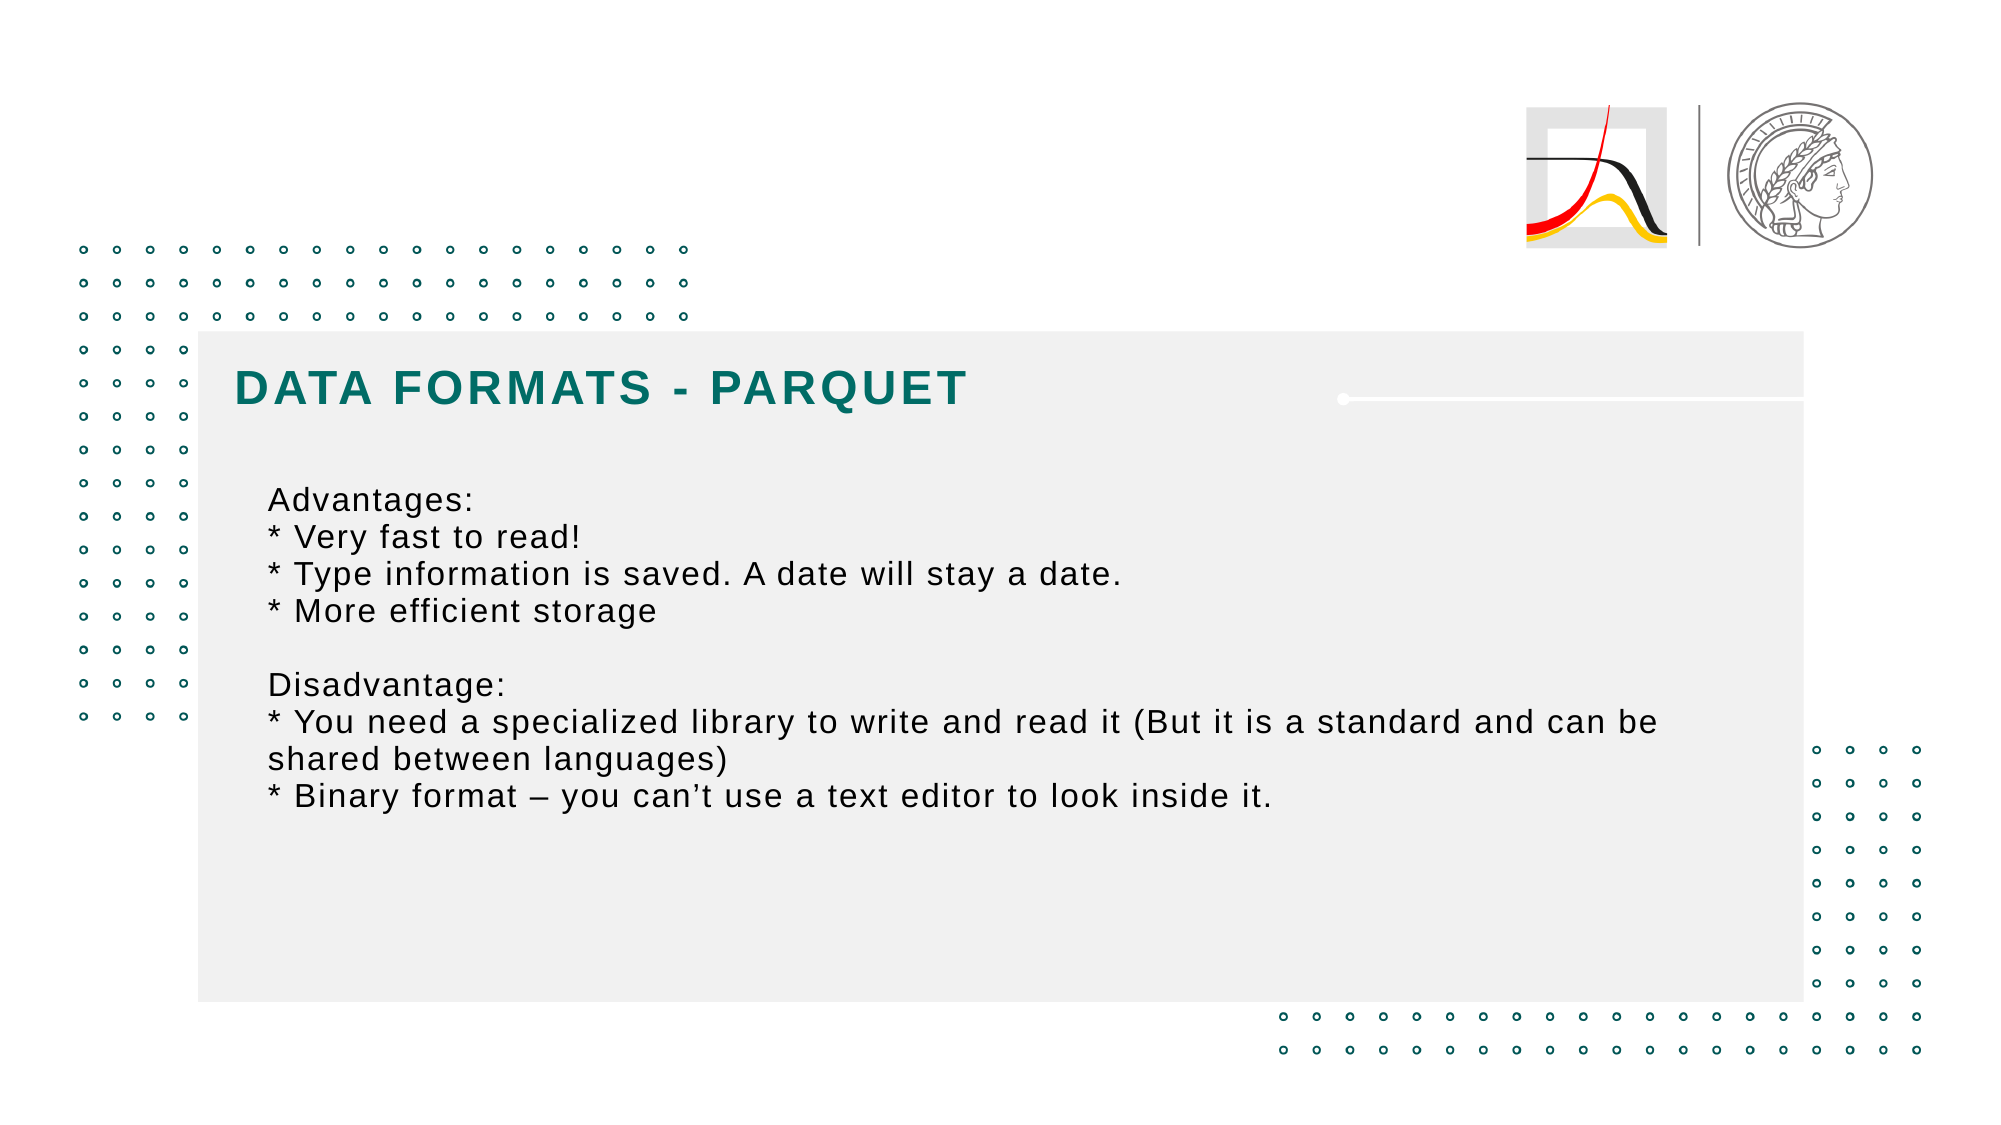

# Data Formats - Parquet
Advantages:
* Very fast to read!
* Type information is saved. A date will stay a date.
* More efficient storage
Disadvantage:
* You need a specialized library to write and read it (But it is a standard and can be shared between languages)
* Binary format – you can’t use a text editor to look inside it.